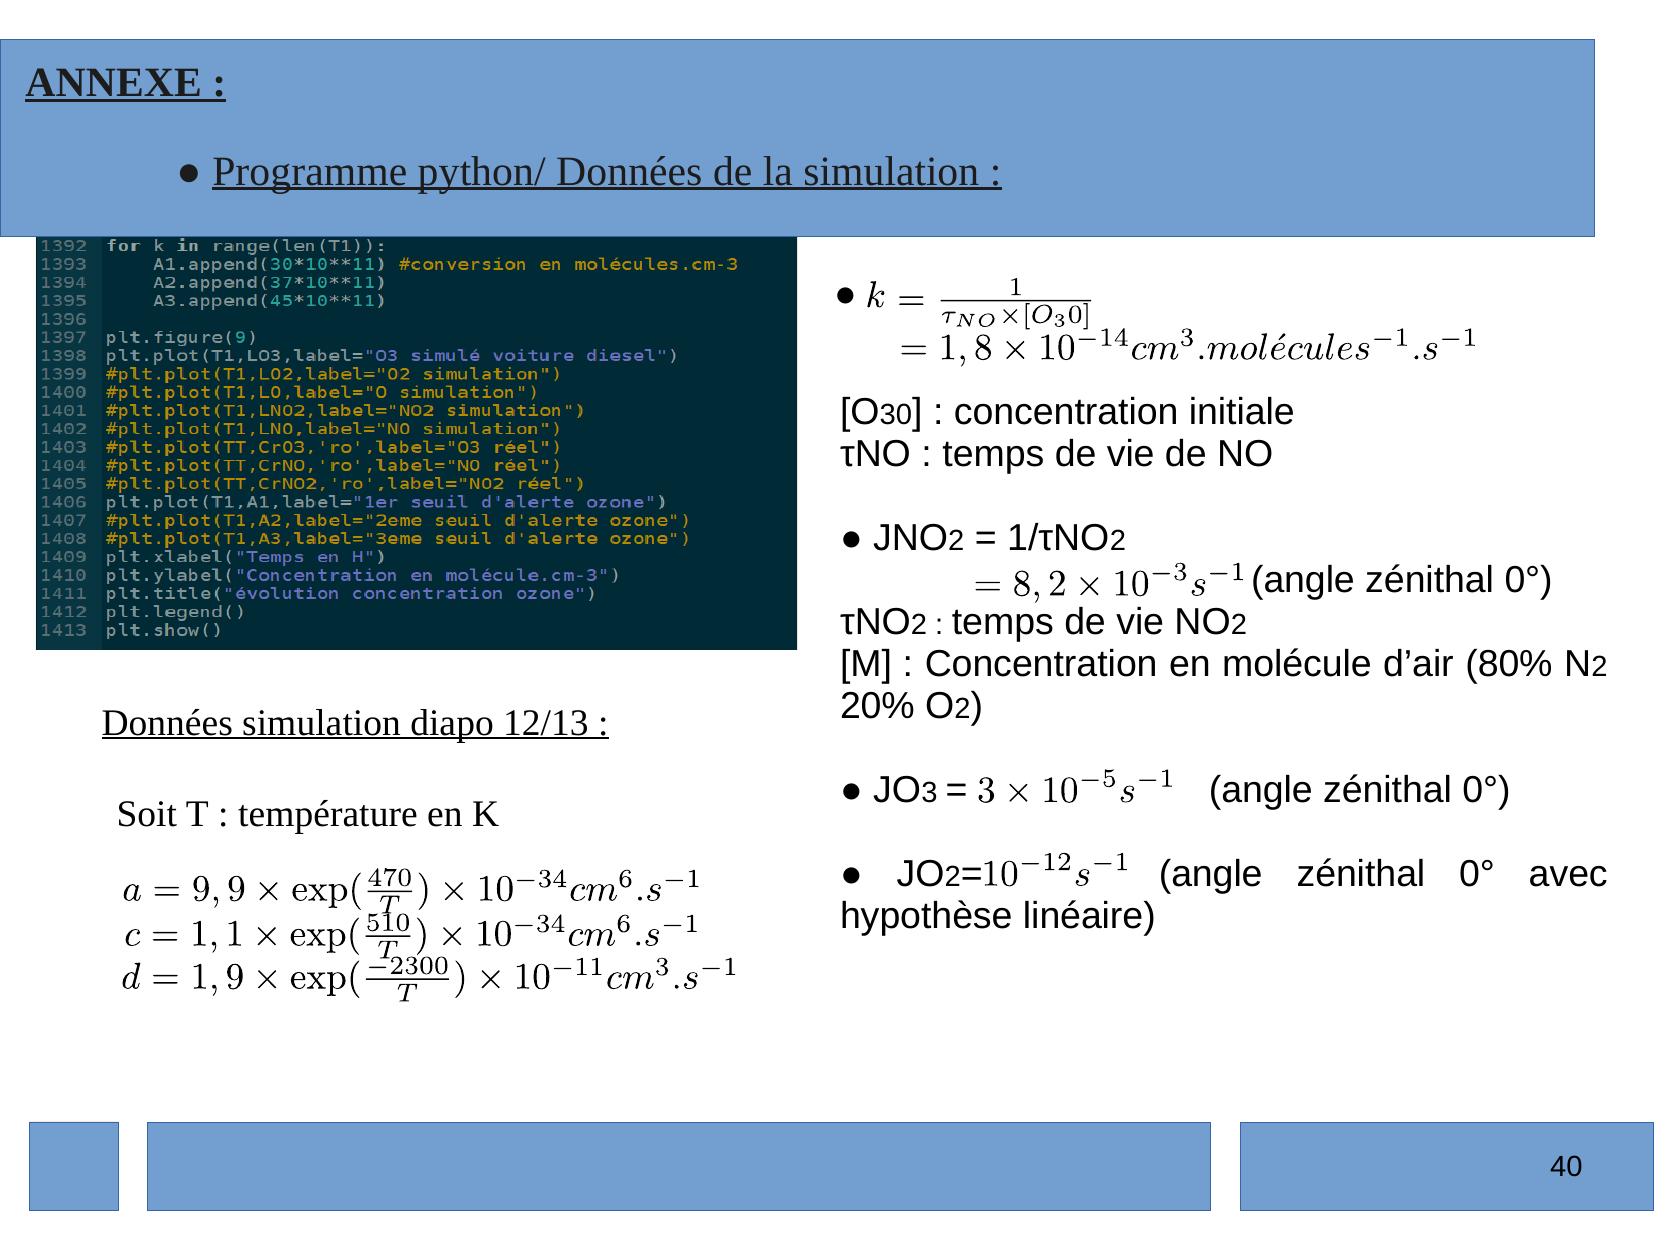

ANNEXE :
● Programme python/ Données de la simulation :
●
[O30] : concentration initiale
τNO : temps de vie de NO
● JNO2 = 1/τNO2
	 	 		 (angle zénithal 0°)
τNO2 : temps de vie NO2
[M] : Concentration en molécule d’air (80% N2 20% O2)
● JO3 =				(angle zénithal 0°)
● JO2=			(angle zénithal 0° avec hypothèse linéaire)
Données simulation diapo 12/13 :
Soit T : température en K
40